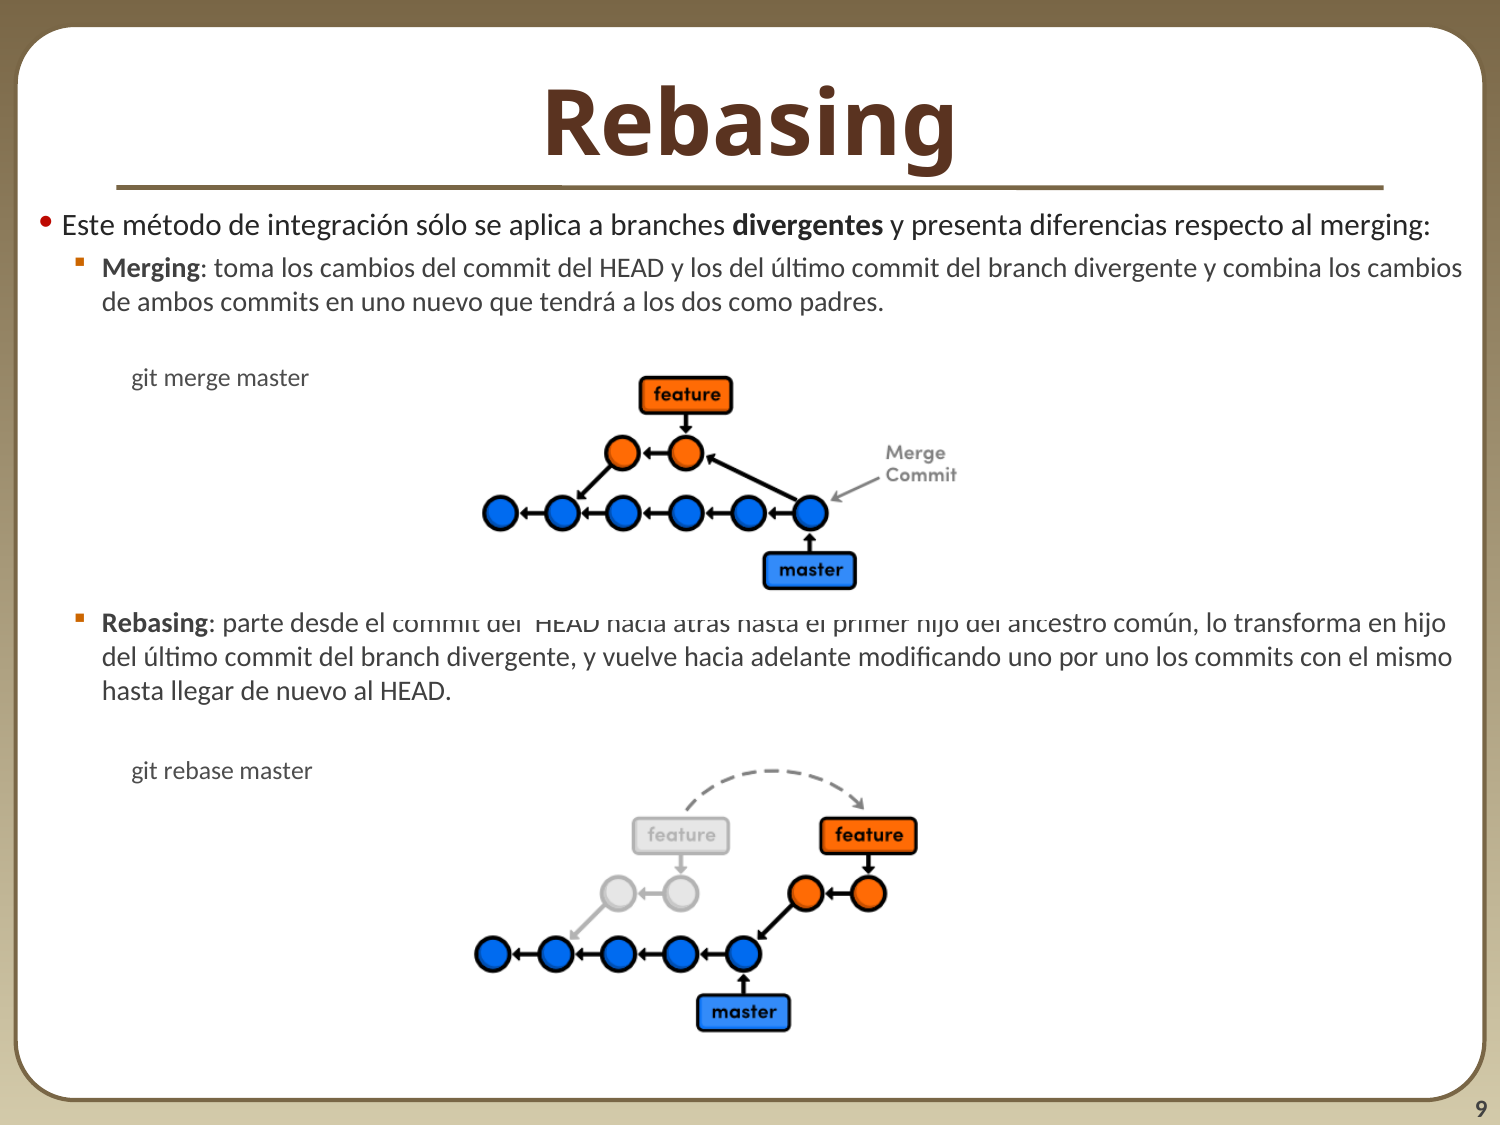

# Rebasing
Este método de integración sólo se aplica a branches divergentes y presenta diferencias respecto al merging:
Merging: toma los cambios del commit del HEAD y los del último commit del branch divergente y combina los cambios de ambos commits en uno nuevo que tendrá a los dos como padres.
git merge master
Rebasing: parte desde el commit del HEAD hacia atrás hasta el primer hijo del ancestro común, lo transforma en hijo del último commit del branch divergente, y vuelve hacia adelante modificando uno por uno los commits con el mismo hasta llegar de nuevo al HEAD.
git rebase master